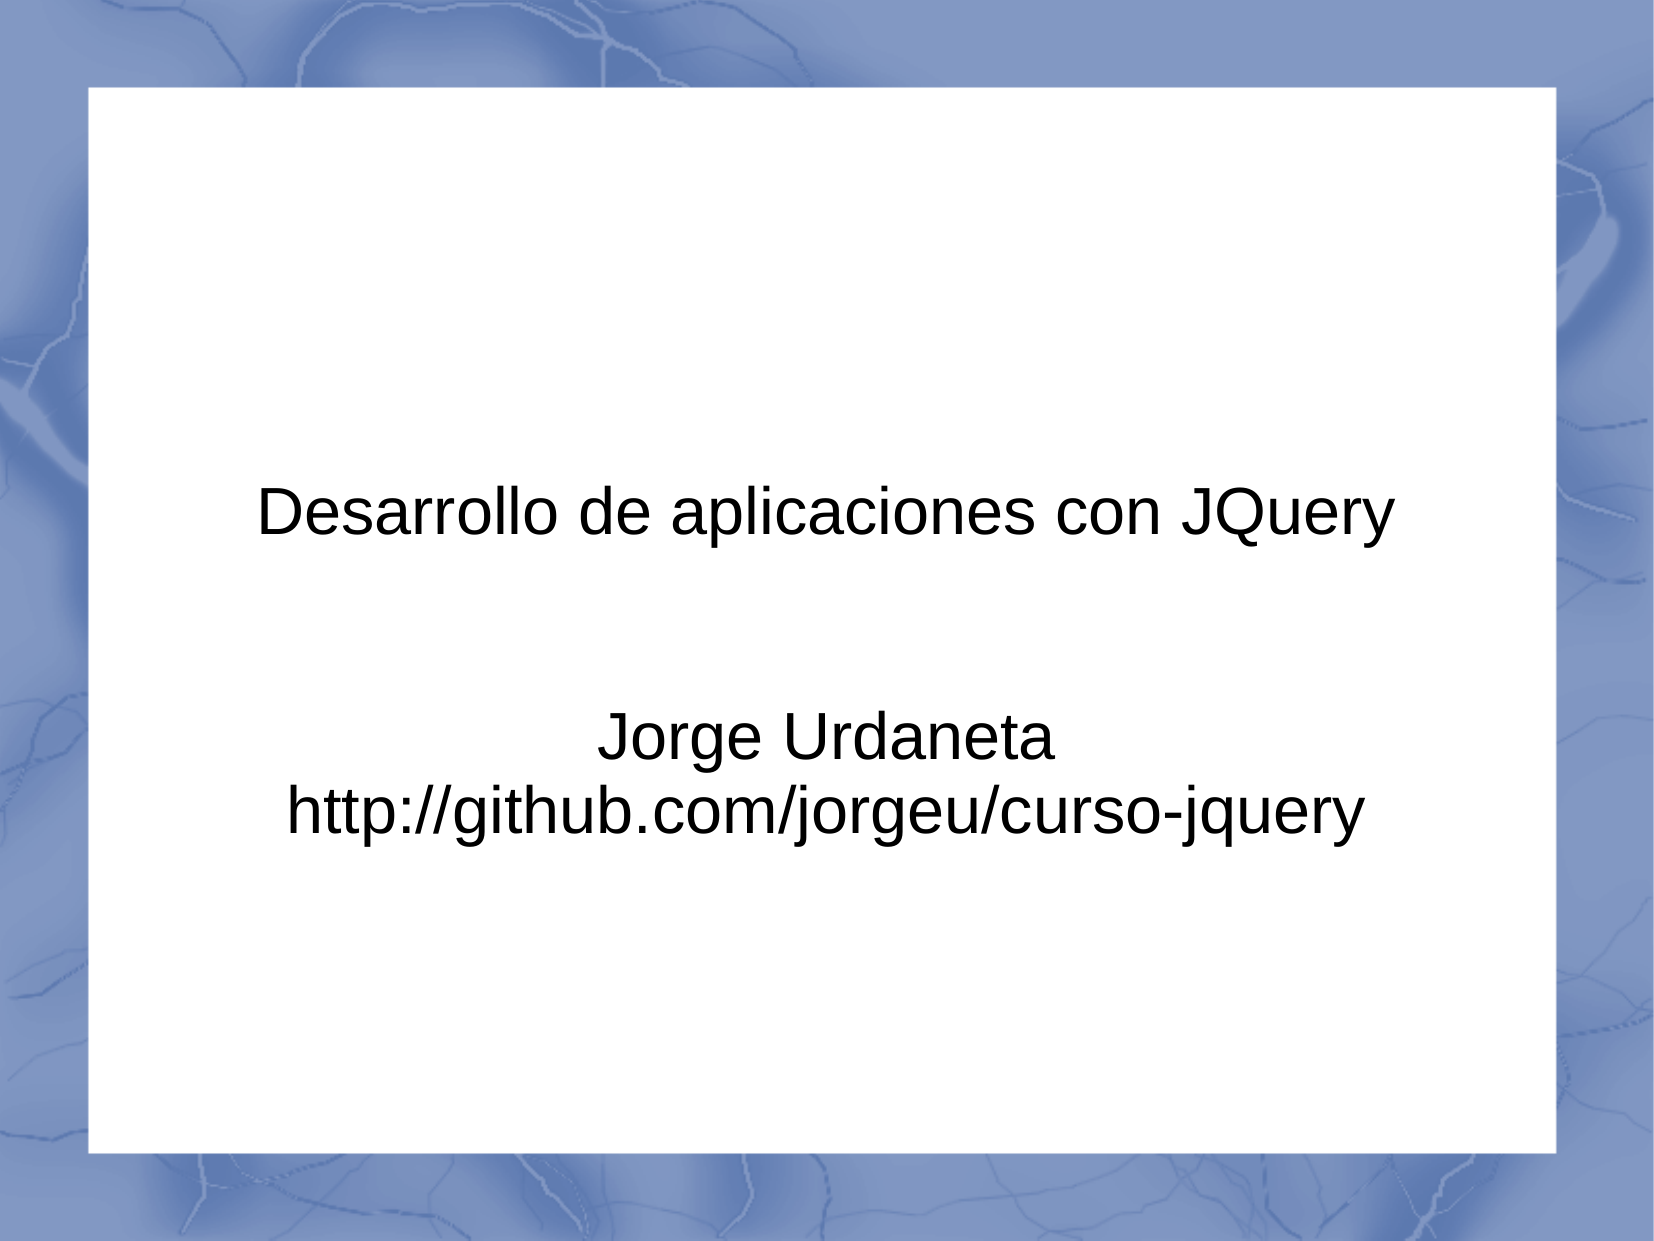

# Desarrollo de aplicaciones con JQuery
Jorge Urdaneta
http://github.com/jorgeu/curso-jquery